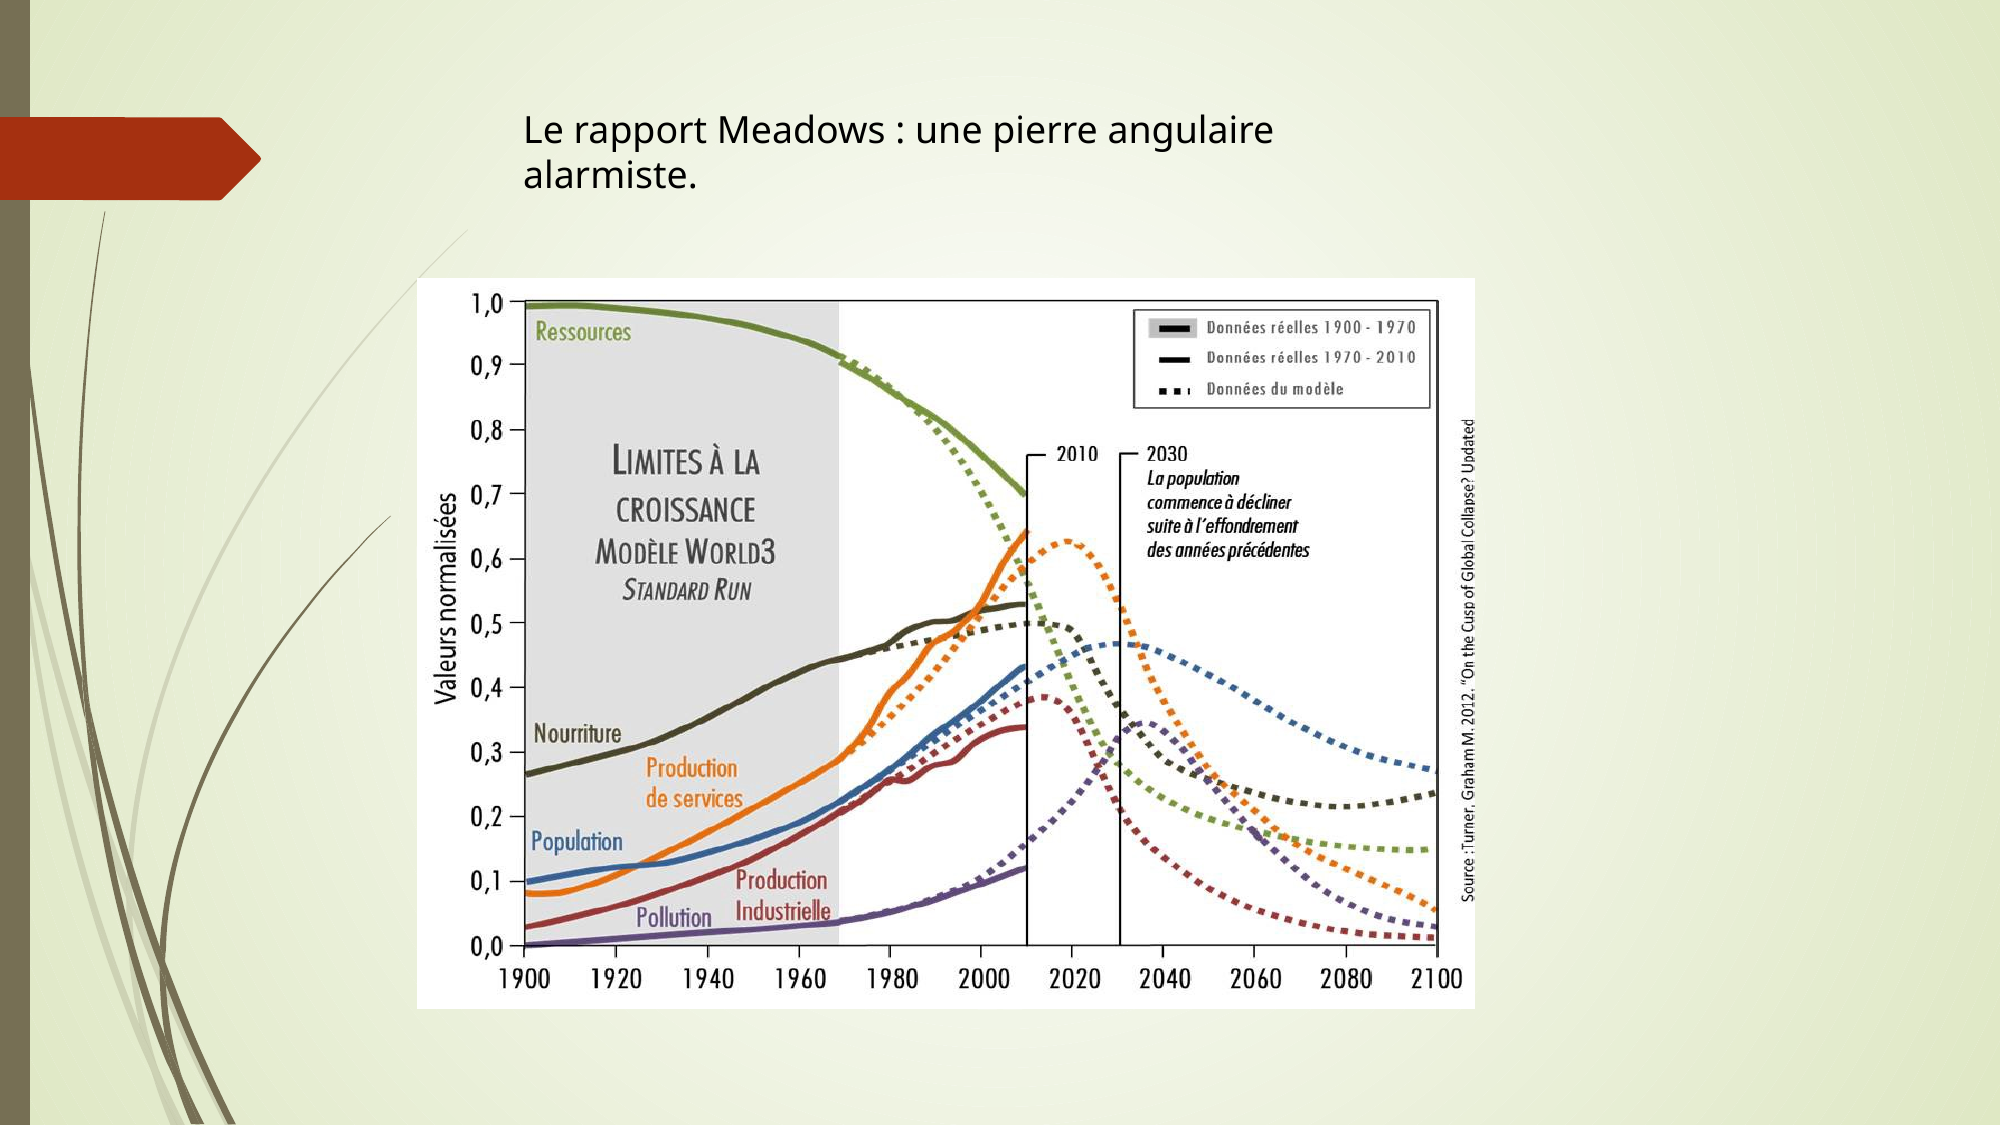

Le rapport Meadows : une pierre angulaire alarmiste.